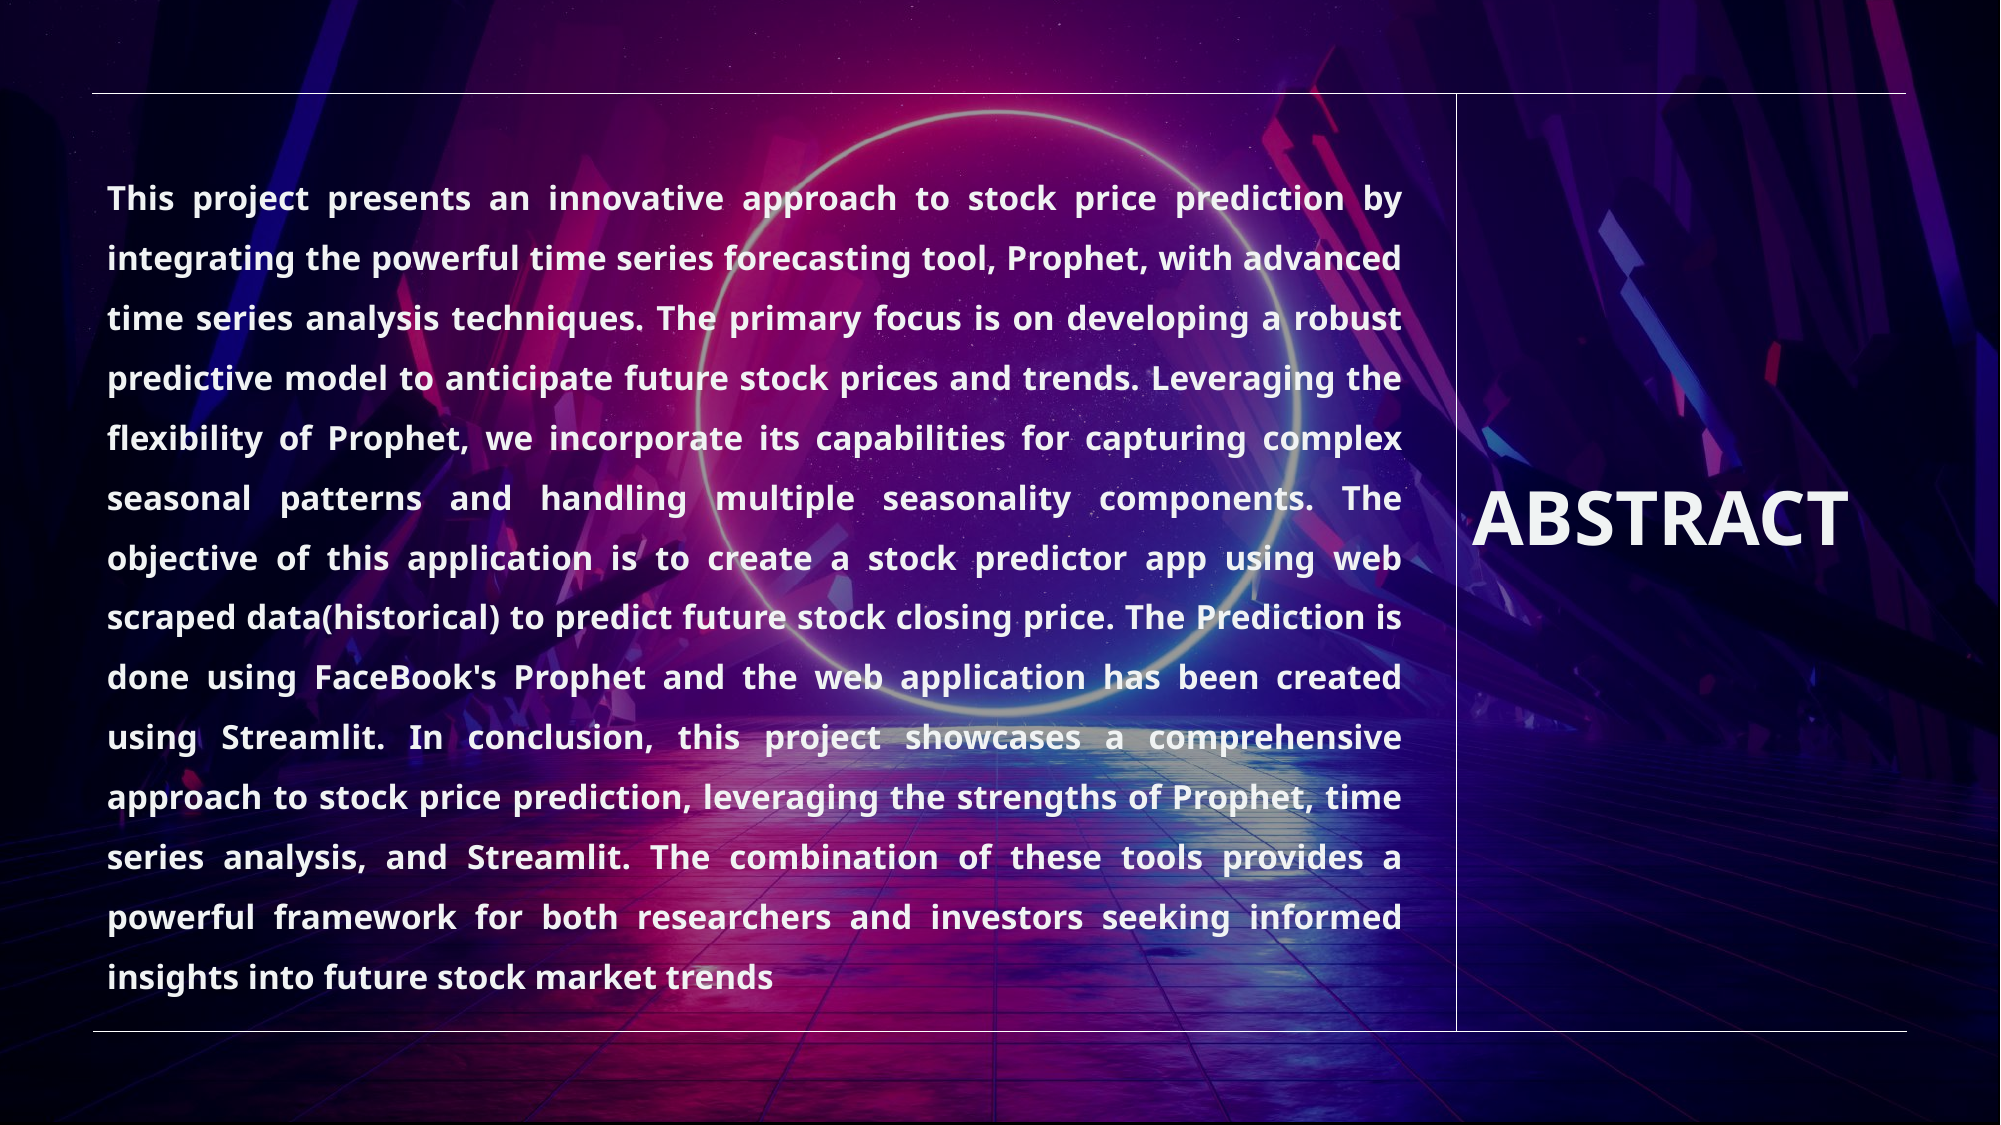

This project presents an innovative approach to stock price prediction by integrating the powerful time series forecasting tool, Prophet, with advanced time series analysis techniques. The primary focus is on developing a robust predictive model to anticipate future stock prices and trends. Leveraging the flexibility of Prophet, we incorporate its capabilities for capturing complex seasonal patterns and handling multiple seasonality components. The objective of this application is to create a stock predictor app using web scraped data(historical) to predict future stock closing price. The Prediction is done using FaceBook's Prophet and the web application has been created using Streamlit. In conclusion, this project showcases a comprehensive approach to stock price prediction, leveraging the strengths of Prophet, time series analysis, and Streamlit. The combination of these tools provides a powerful framework for both researchers and investors seeking informed insights into future stock market trends
ABSTRACT